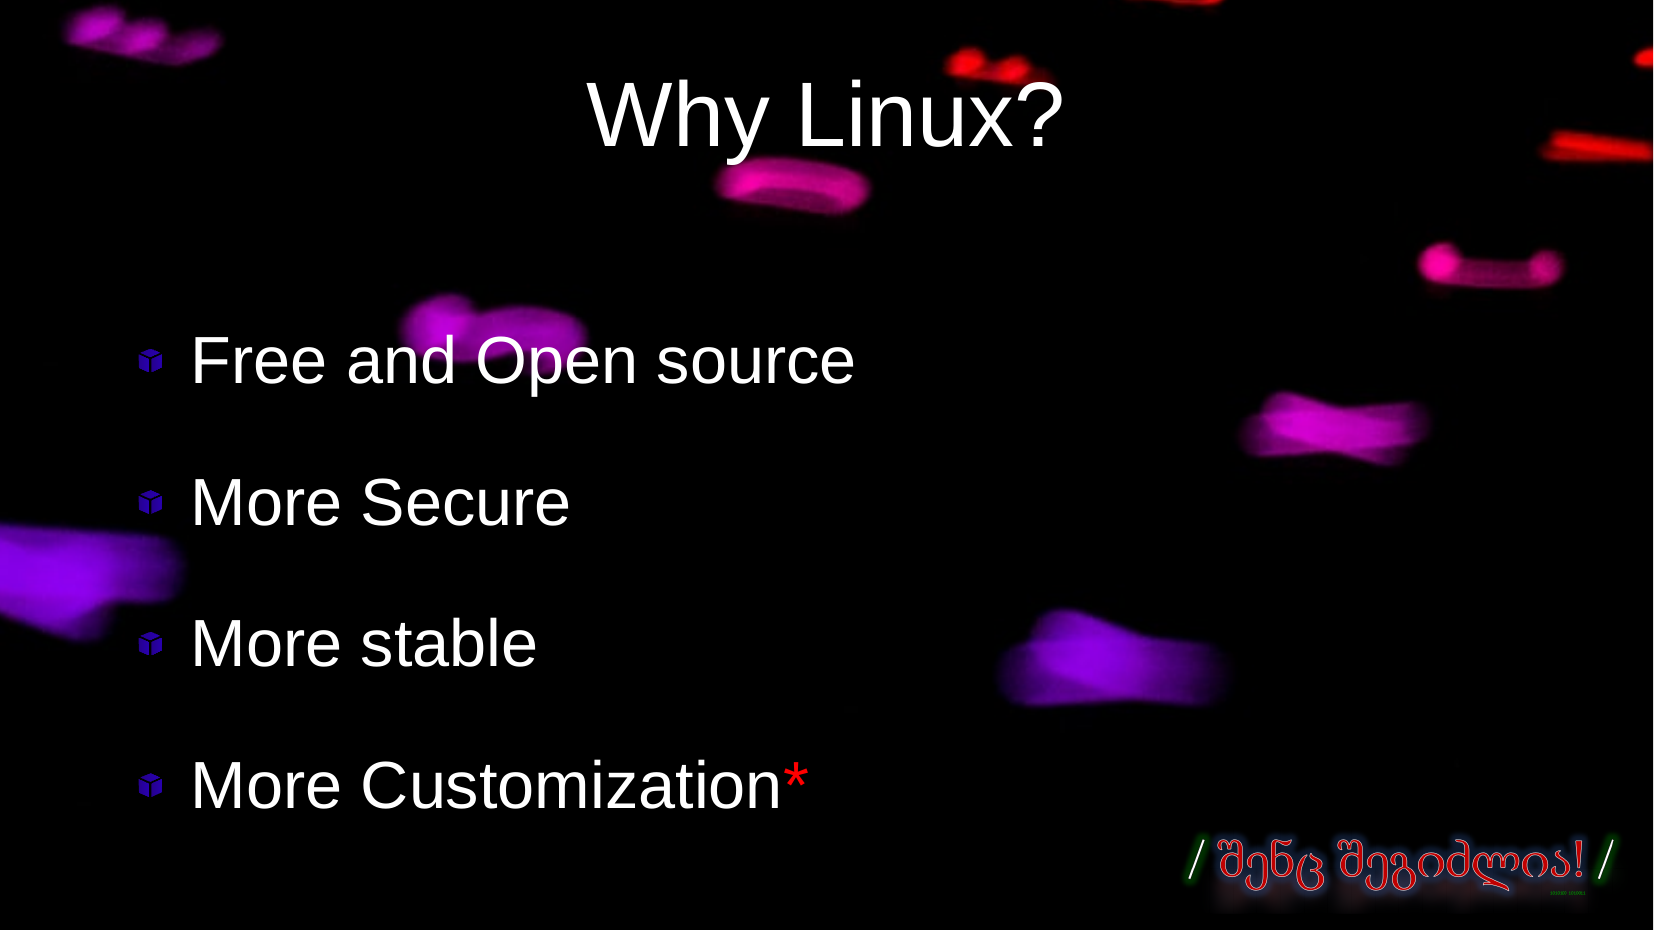

# Why Linux?
Free and Open source
More Secure
More stable
More Customization*